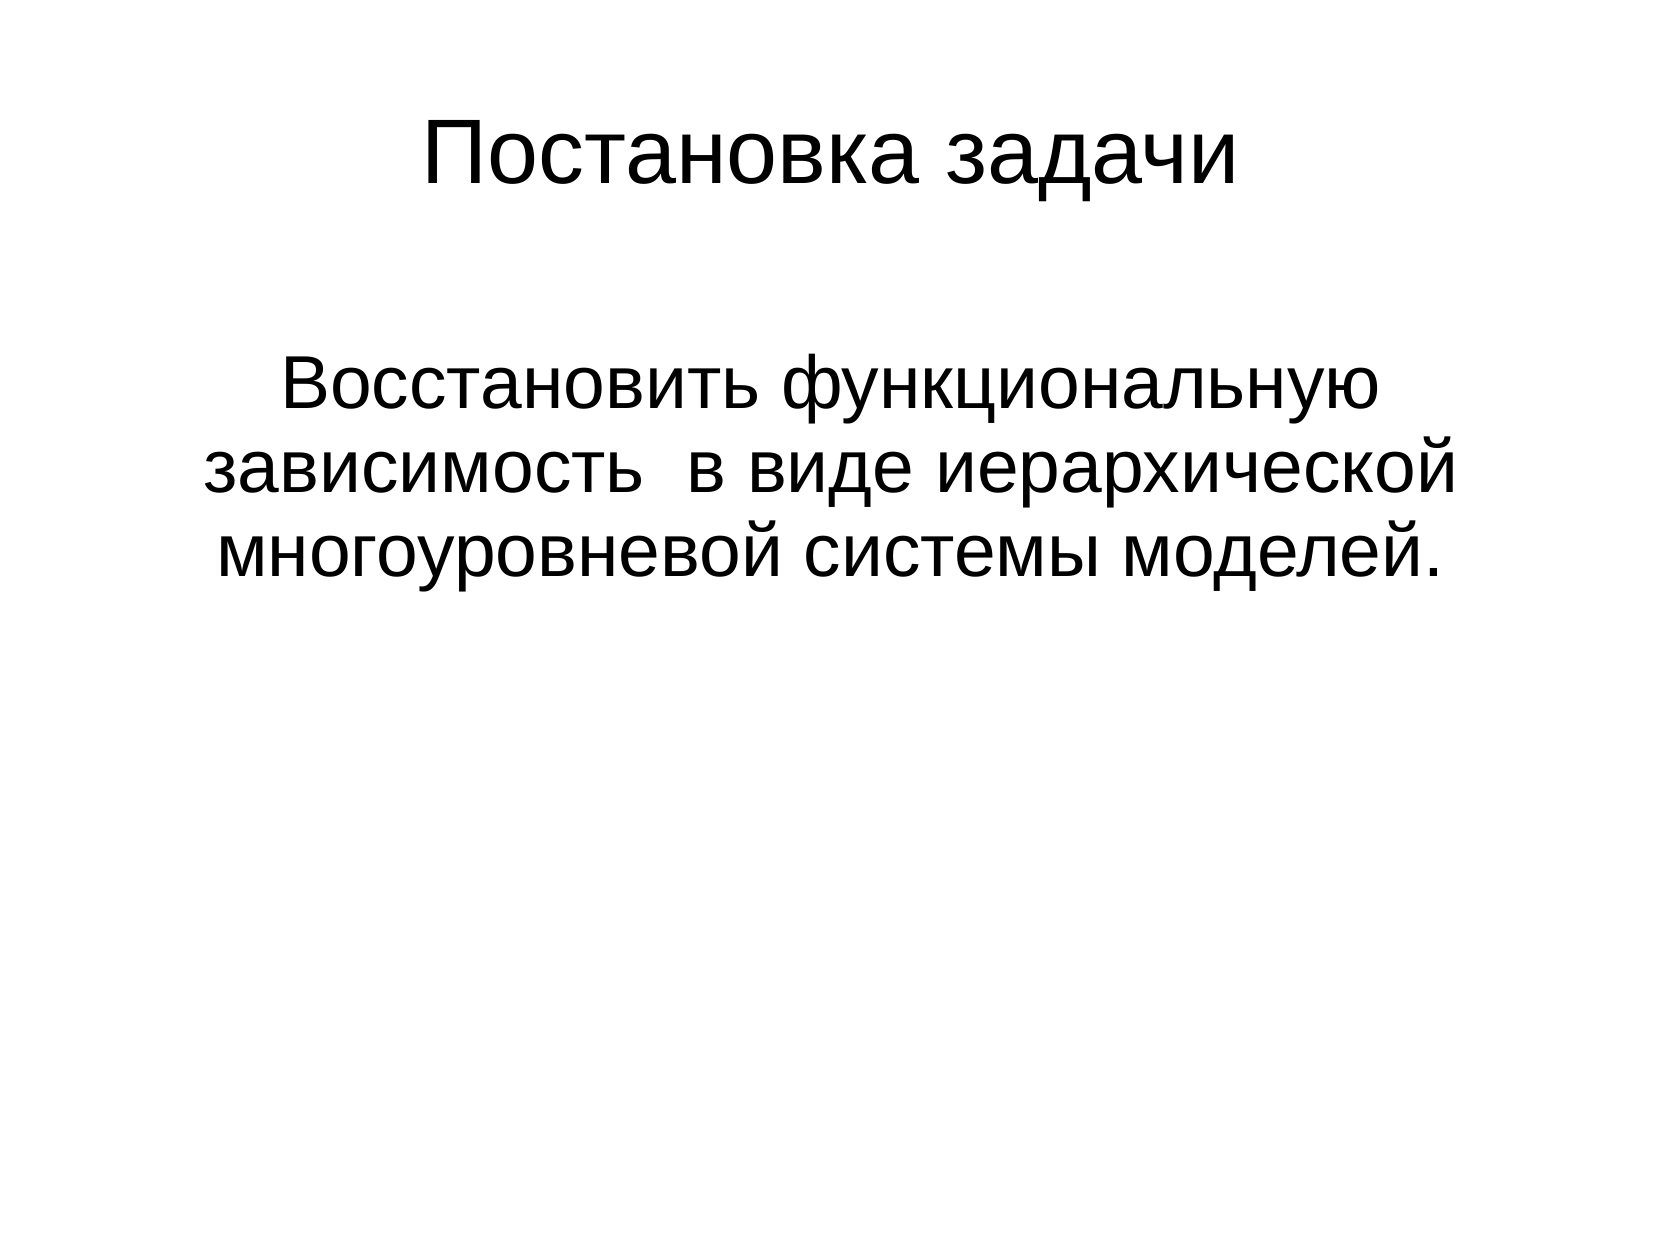

# Постановка задачи
Восстановить функциональную зависимость в виде иерархической многоуровневой системы моделей.